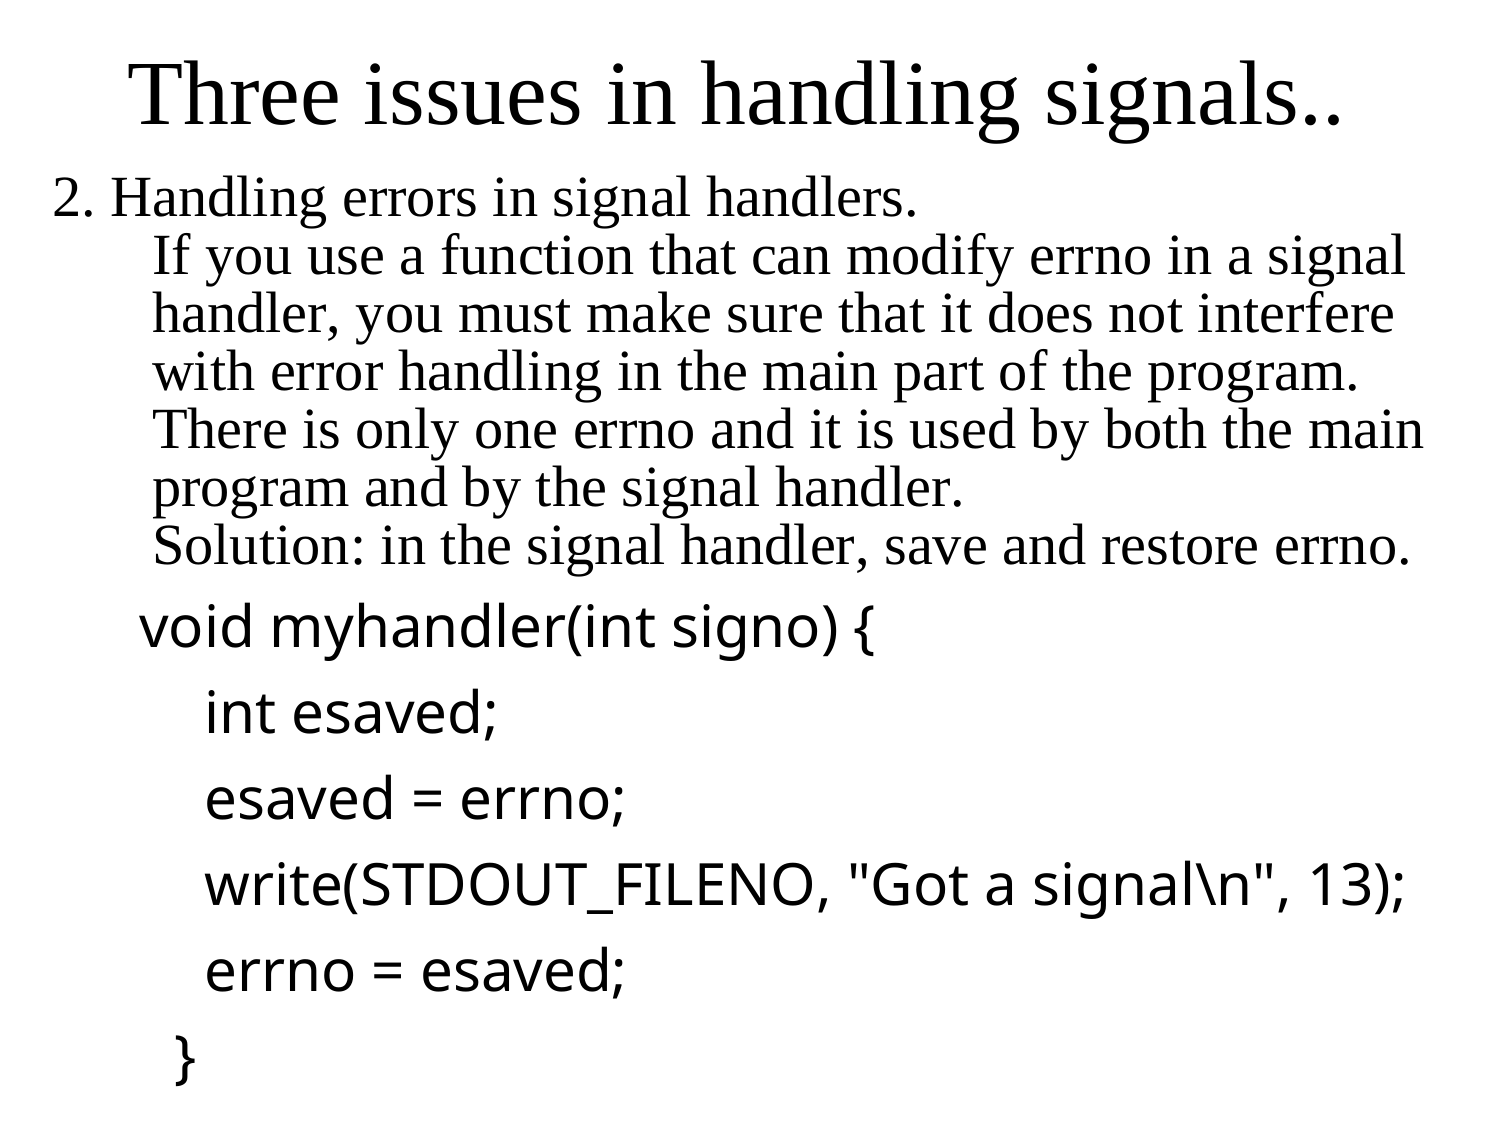

# Three issues in handling signals..
2. Handling errors in signal handlers.
If you use a function that can modify errno in a signal handler, you must make sure that it does not interfere with error handling in the main part of the program.
There is only one errno and it is used by both the main program and by the signal handler.
Solution: in the signal handler, save and restore errno.
 void myhandler(int signo) {
 int esaved;
 esaved = errno;
 write(STDOUT_FILENO, "Got a signal\n", 13);
 errno = esaved;
 }